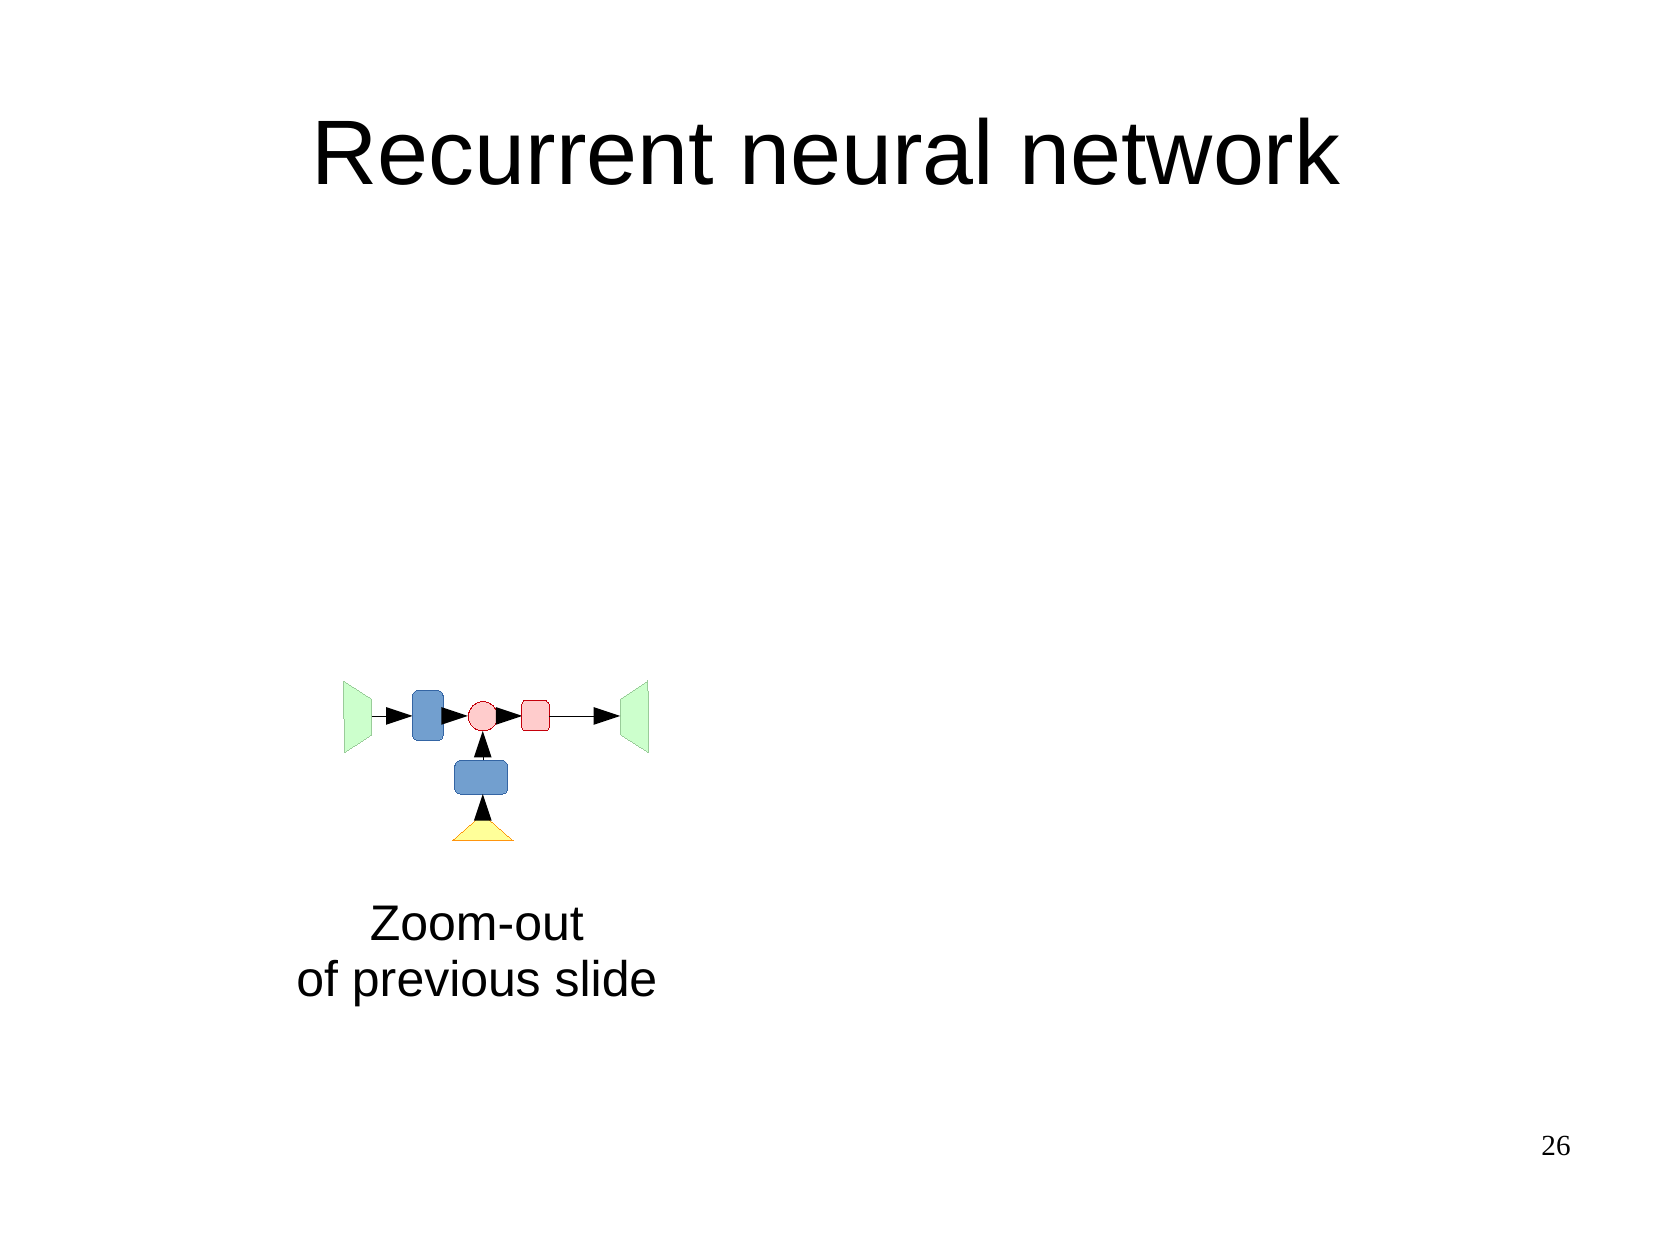

# Recurrent neural network
Zoom-out
of previous slide
26